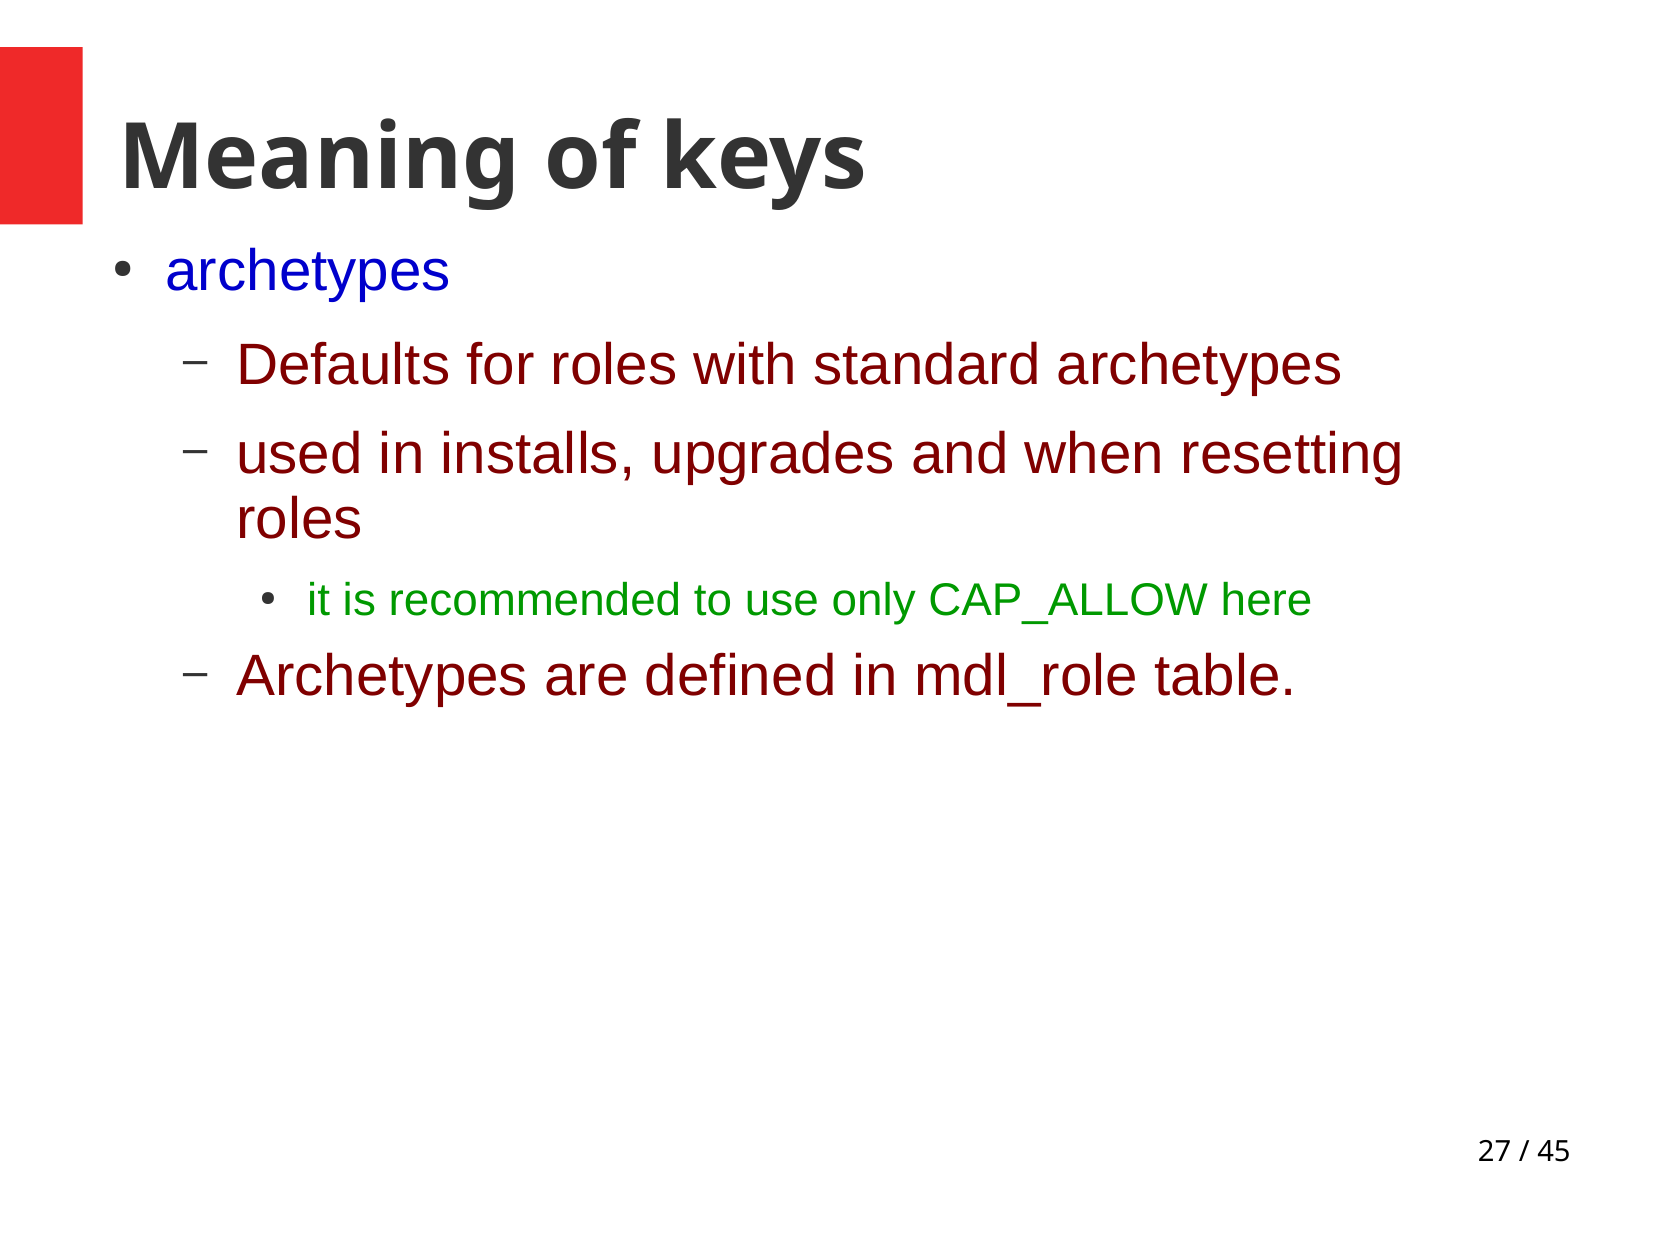

# Meaning of keys
archetypes
Defaults for roles with standard archetypes
used in installs, upgrades and when resetting roles
it is recommended to use only CAP_ALLOW here
Archetypes are defined in mdl_role table.
27